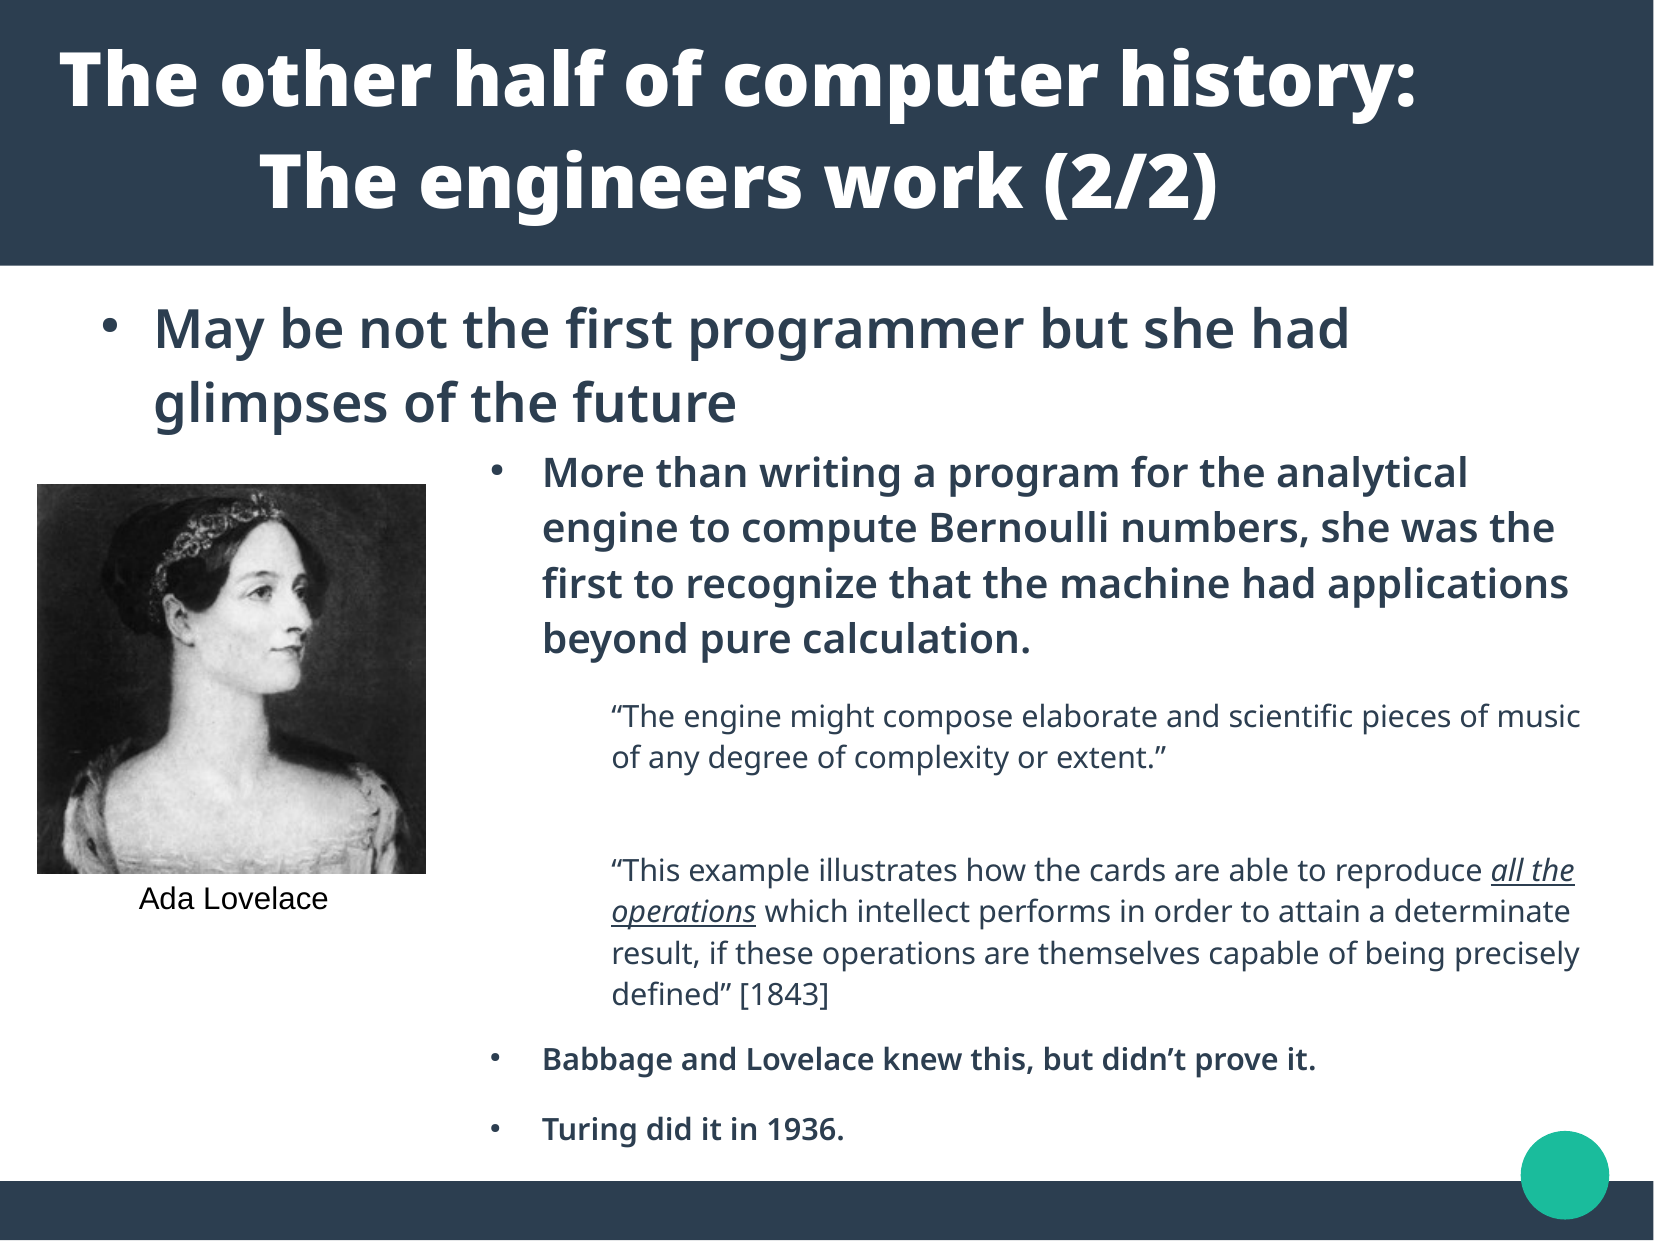

# The other half of computer history: The engineers work (2/2)
May be not the first programmer but she had glimpses of the future
More than writing a program for the analytical engine to compute Bernoulli numbers, she was the first to recognize that the machine had applications beyond pure calculation.
“The engine might compose elaborate and scientific pieces of music of any degree of complexity or extent.”
“This example illustrates how the cards are able to reproduce all the operations which intellect performs in order to attain a determinate result, if these operations are themselves capable of being precisely defined” [1843]
Babbage and Lovelace knew this, but didn’t prove it.
Turing did it in 1936.
Ada Lovelace